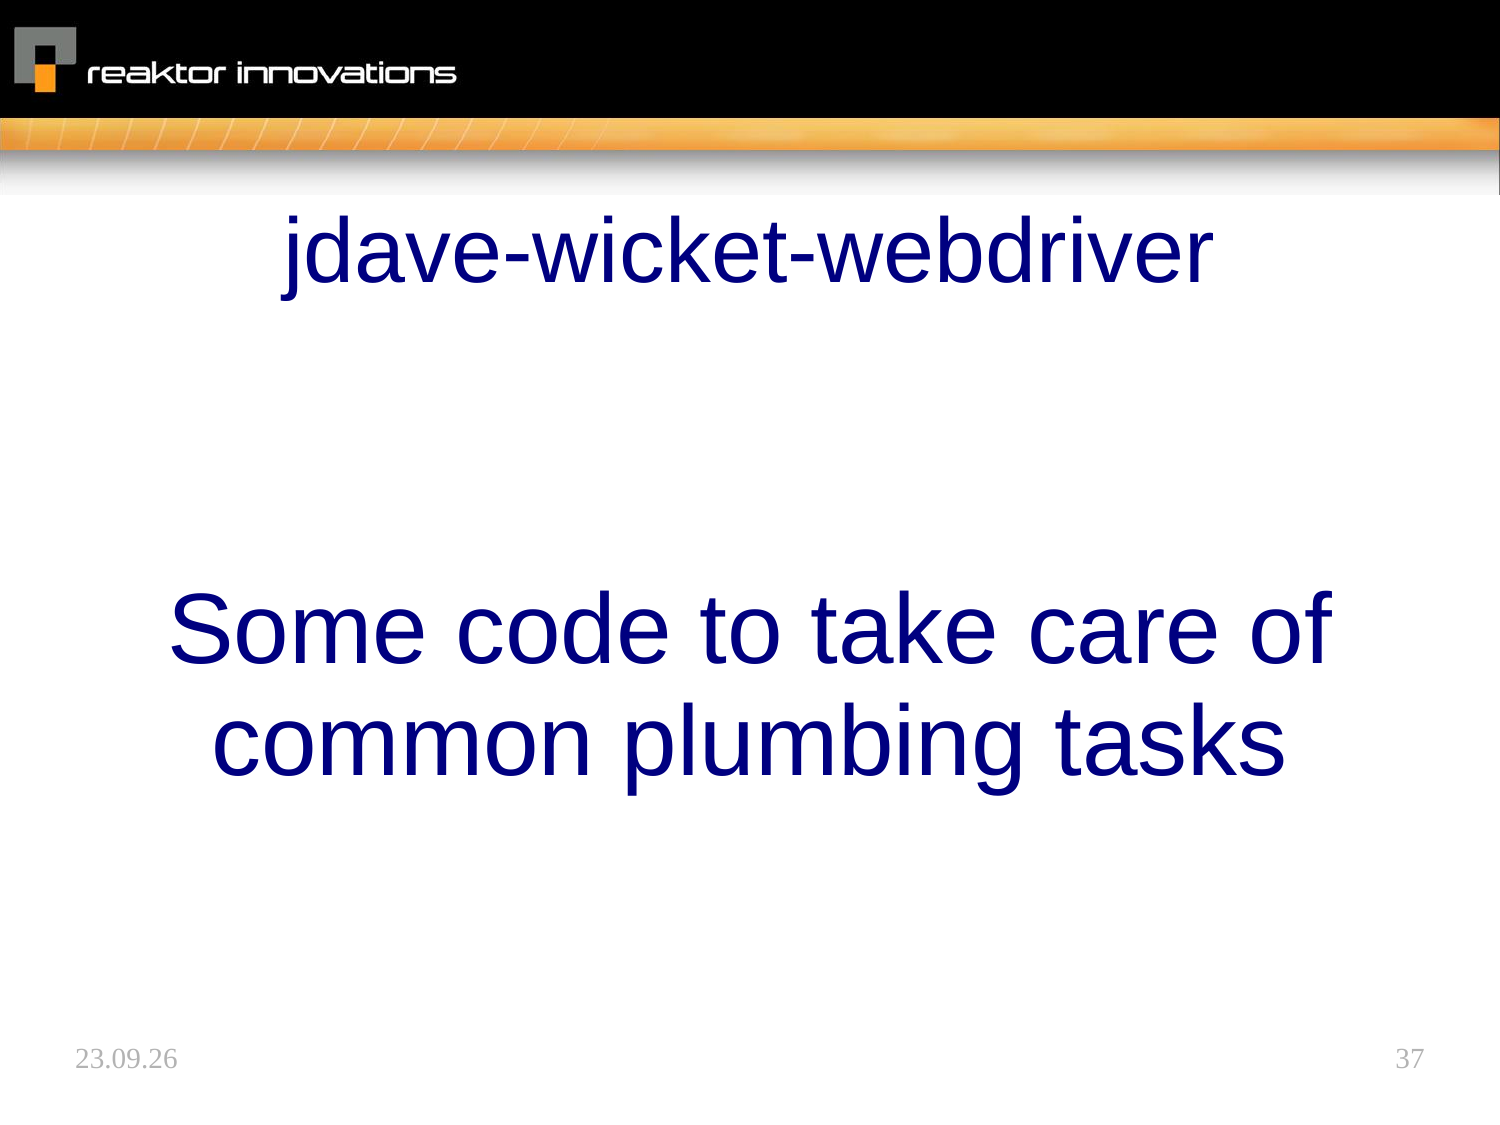

# jdave-wicket-webdriver
Some code to take care of common plumbing tasks
37